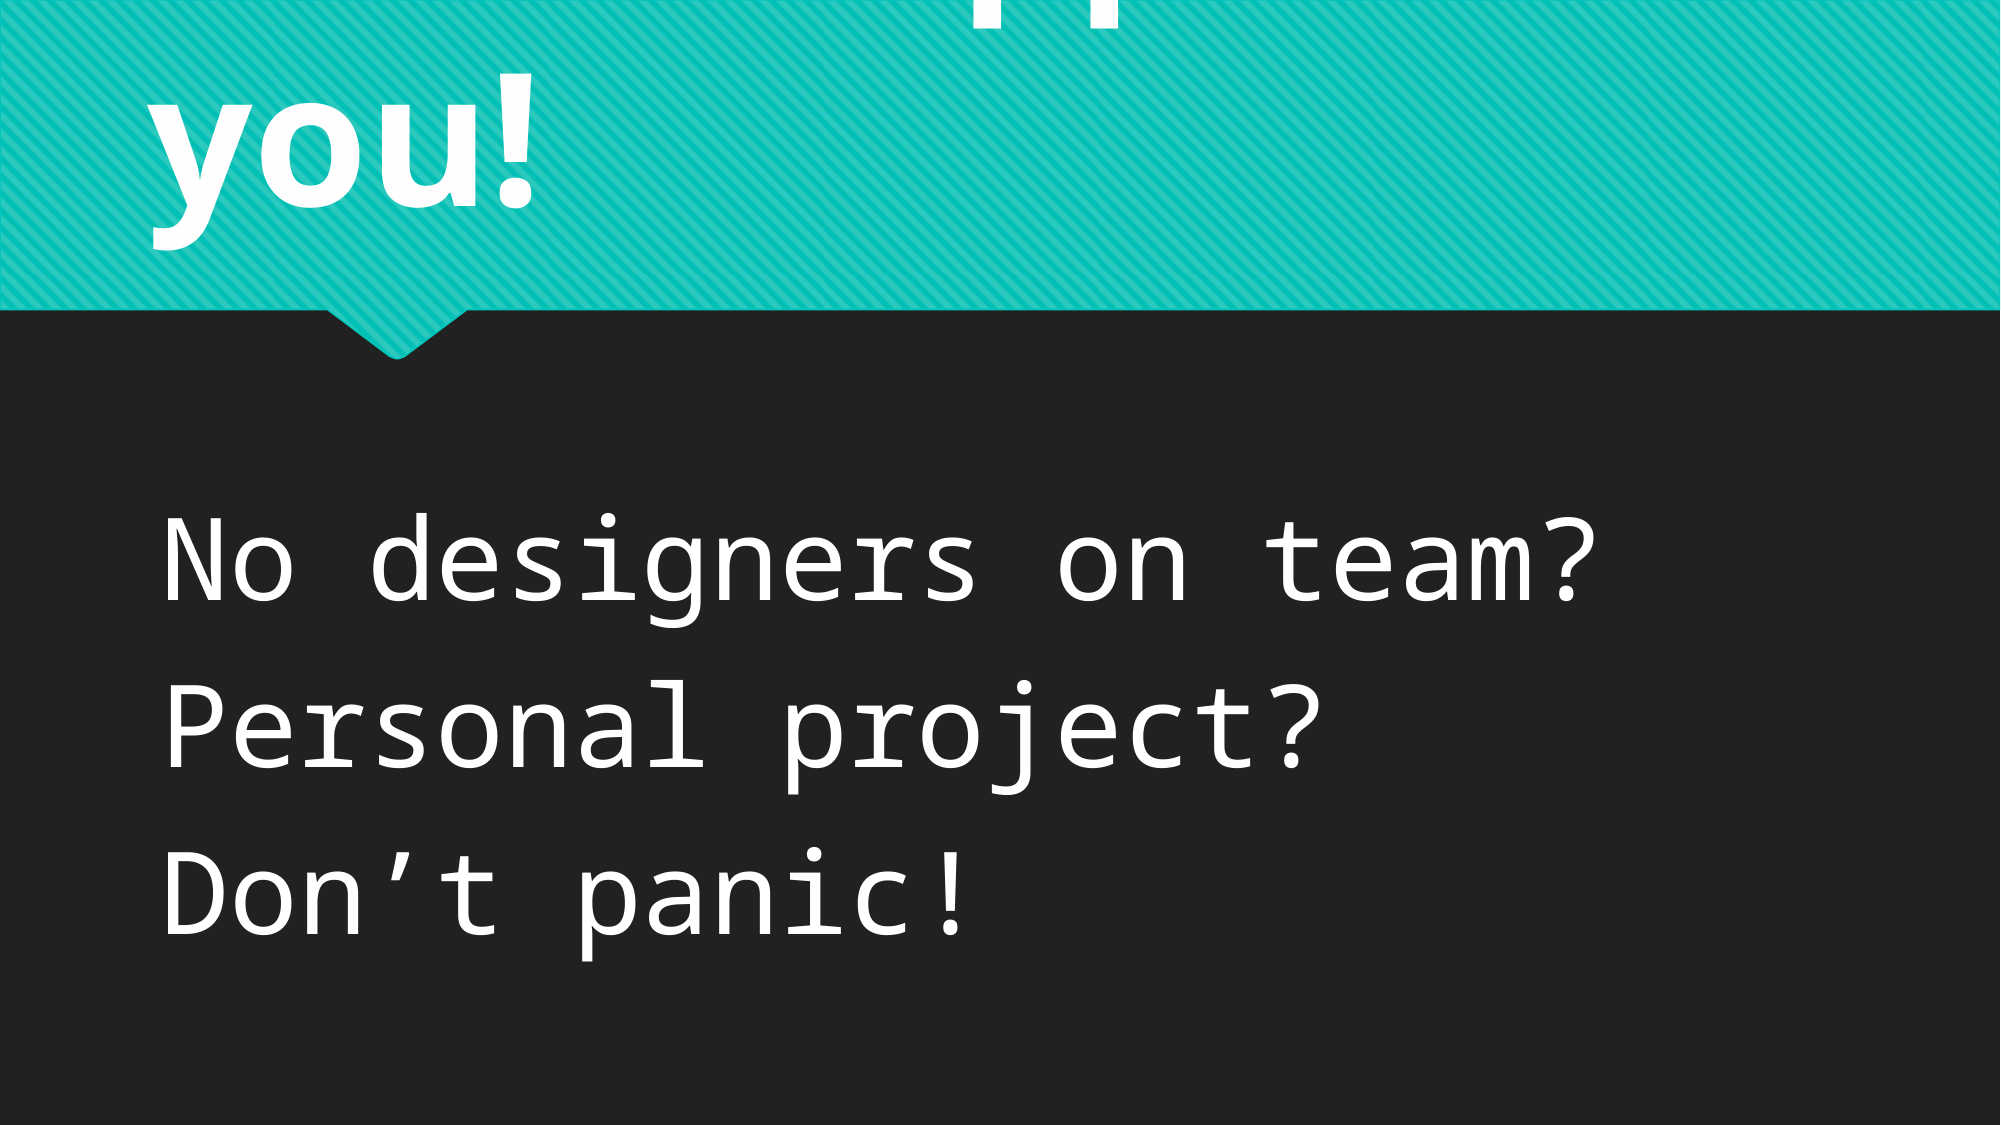

# It can happen to you!
No designers on team?
Personal project?
Don’t panic!